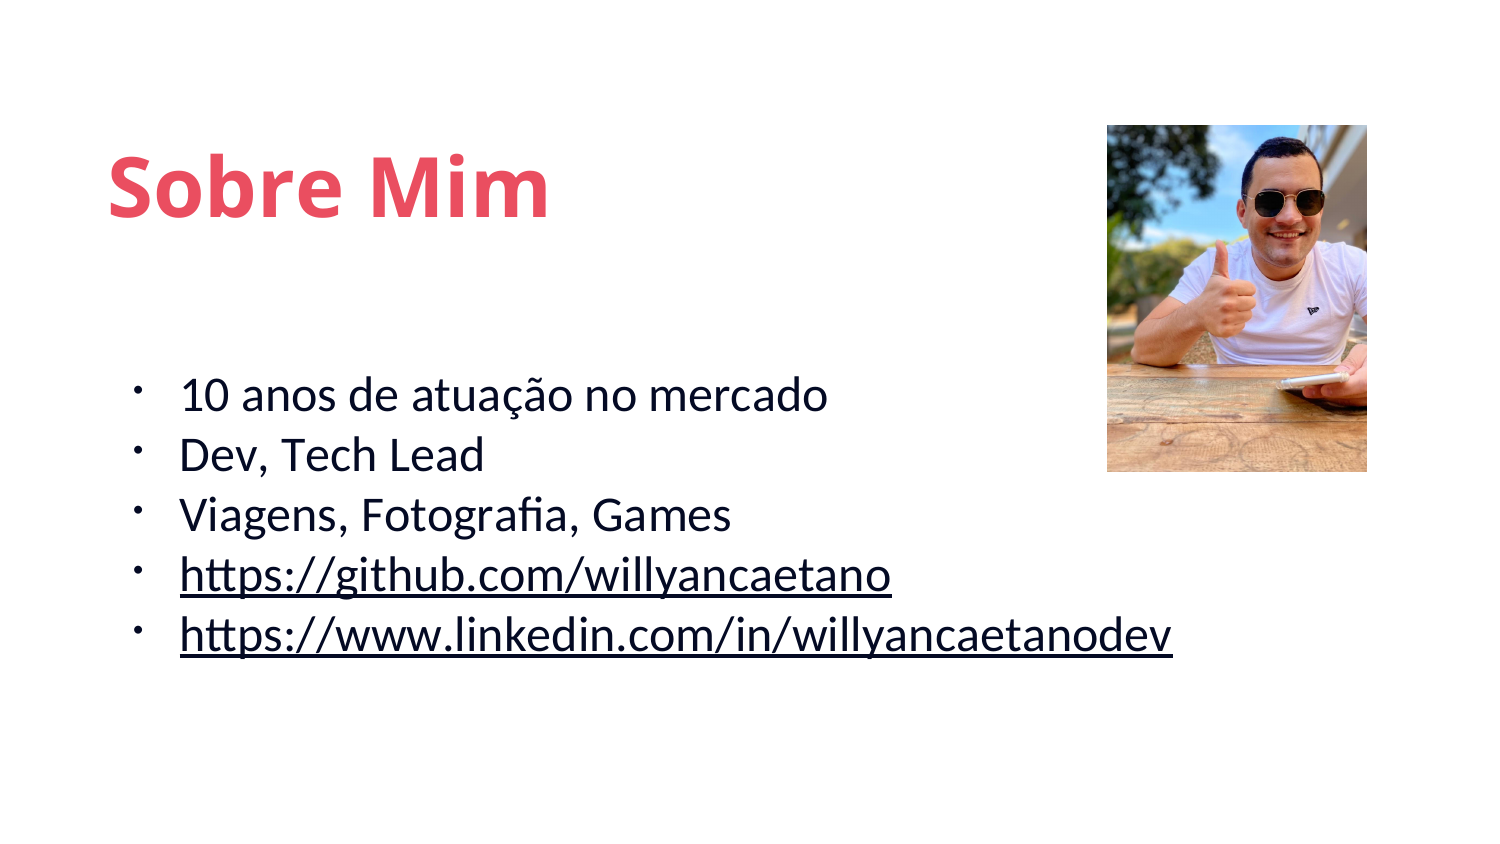

Sobre Mim
10 anos de atuação no mercado
Dev, Tech Lead
Viagens, Fotografia, Games
https://github.com/willyancaetano
https://www.linkedin.com/in/willyancaetanodev